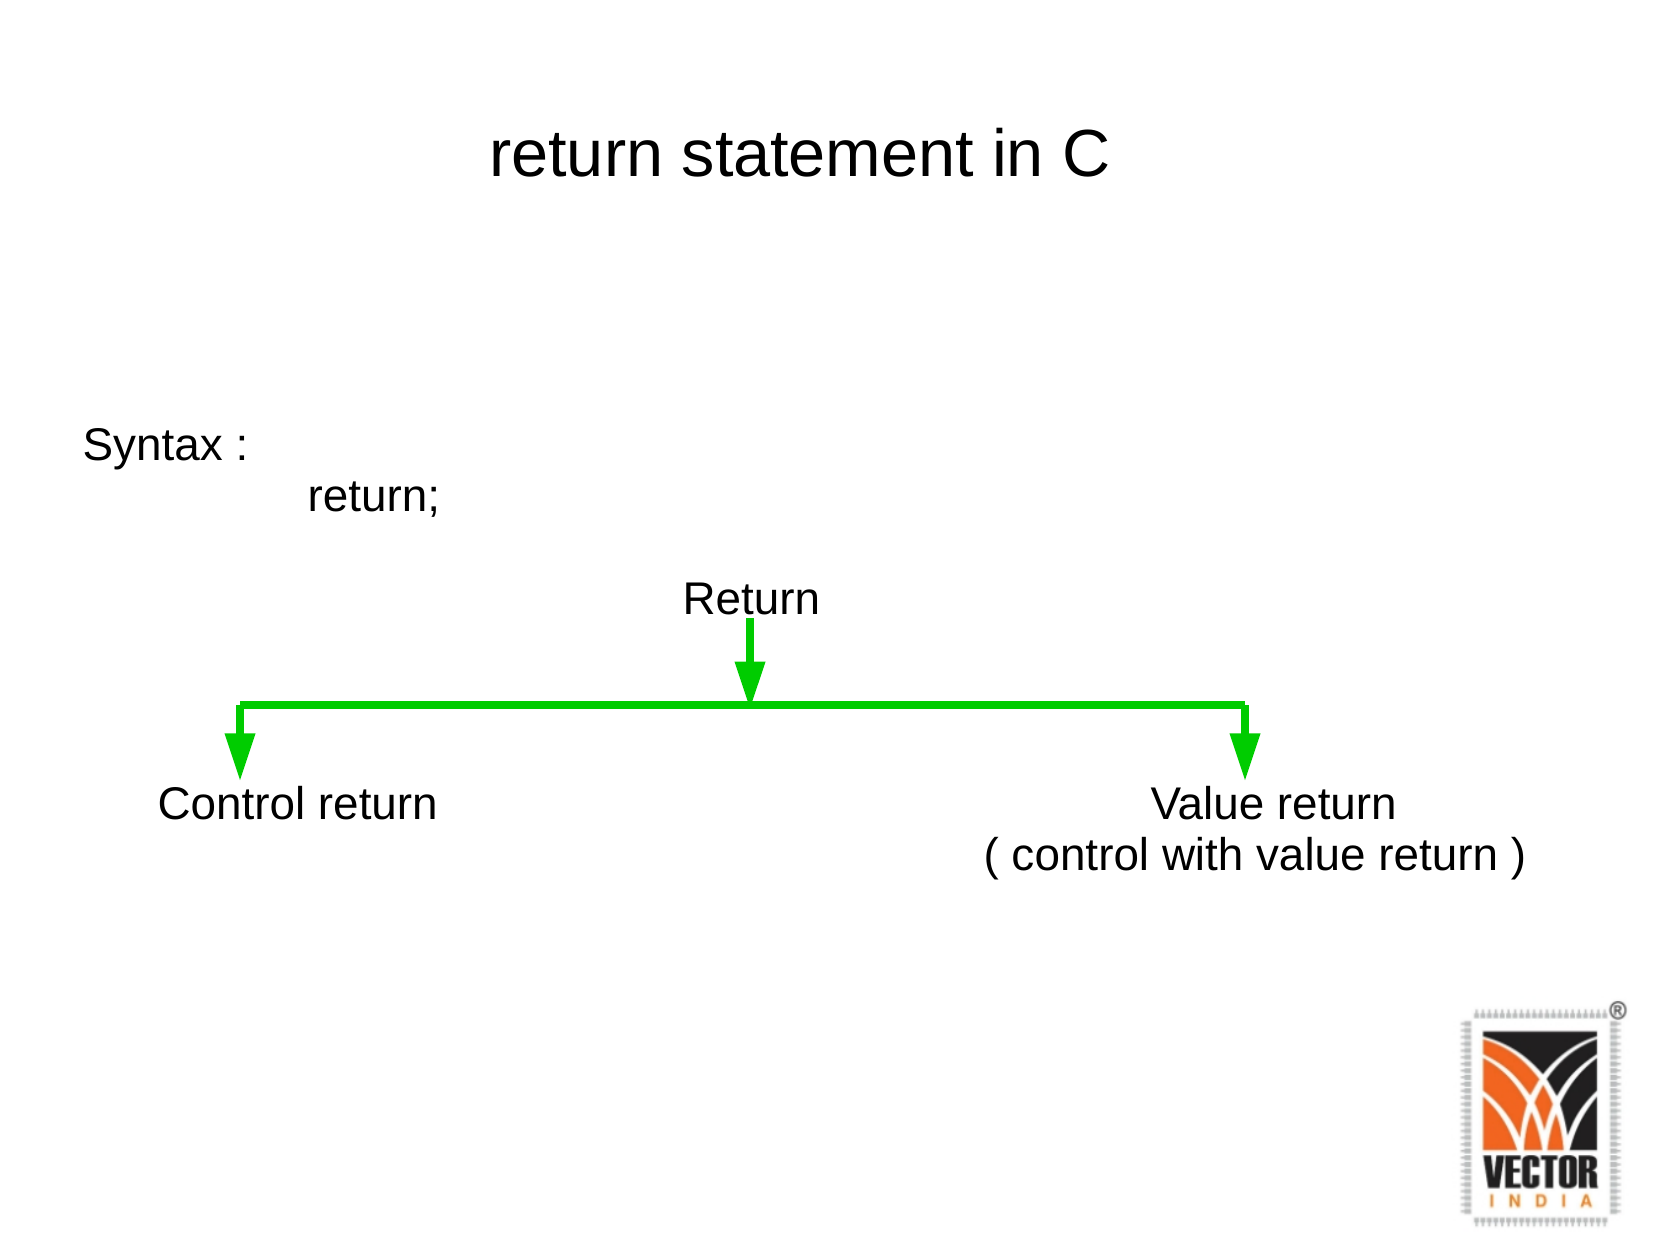

Syntax :
			return;
								Return
	Control return Value return
 		 ( control with value return )
# return statement in C